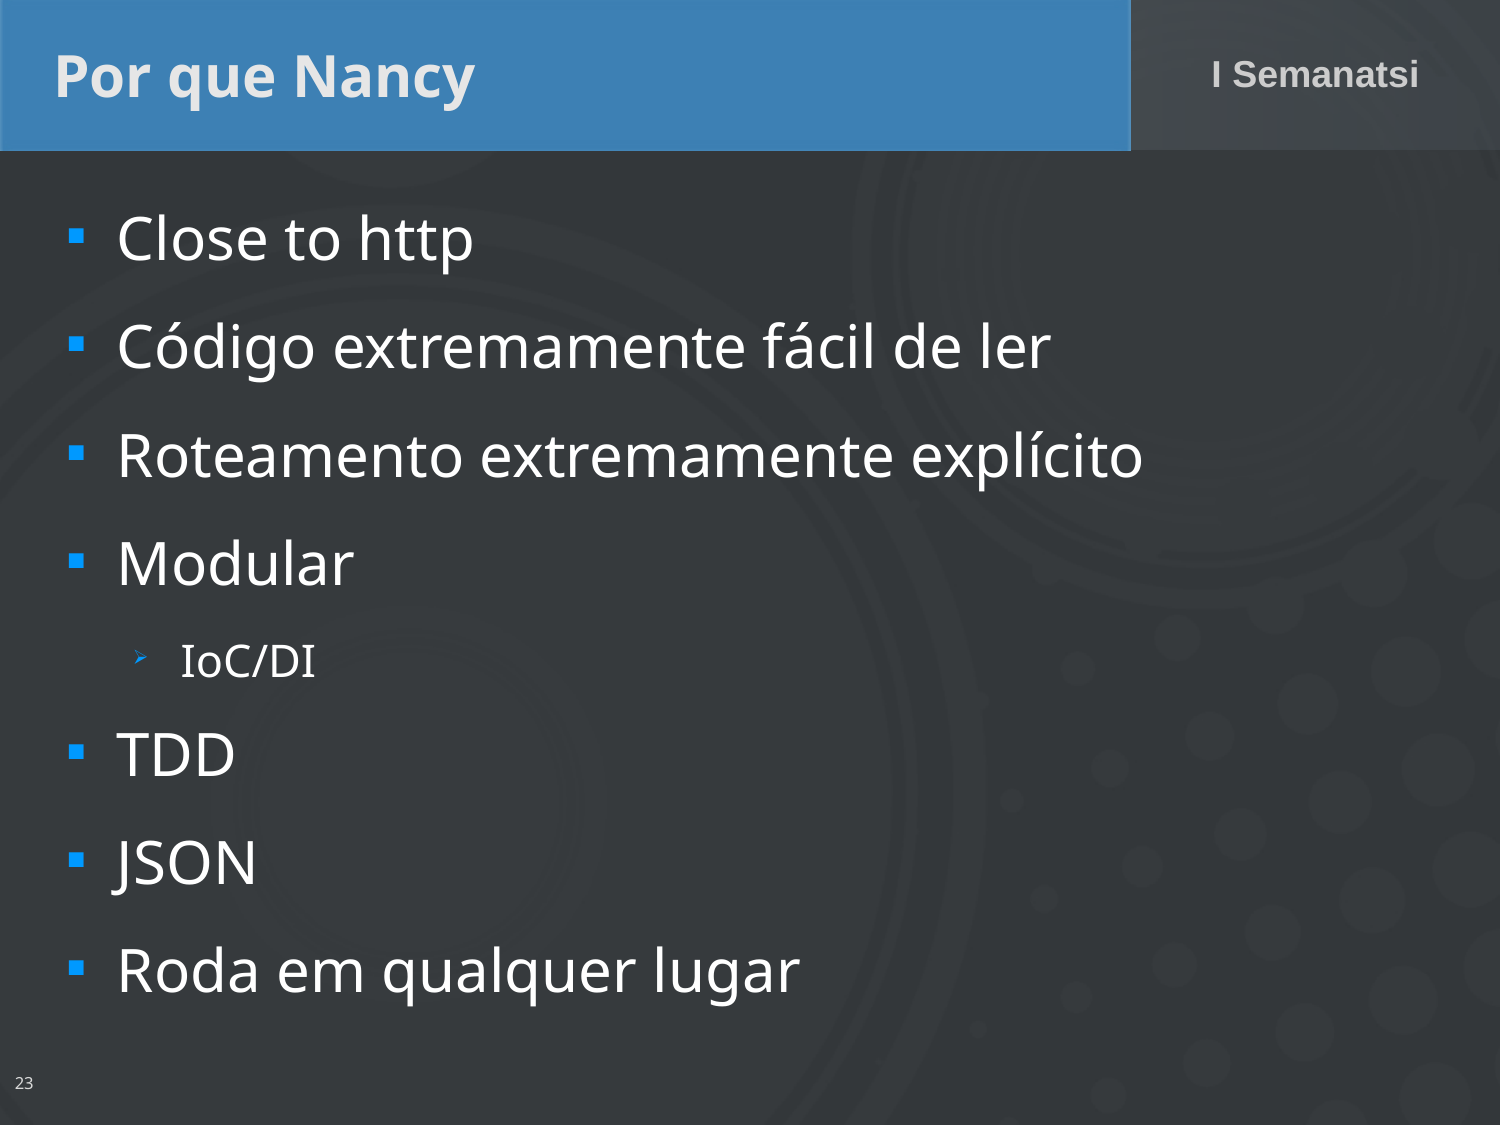

# Por que Nancy
Close to http
Código extremamente fácil de ler
Roteamento extremamente explícito
Modular
IoC/DI
TDD
JSON
Roda em qualquer lugar
23